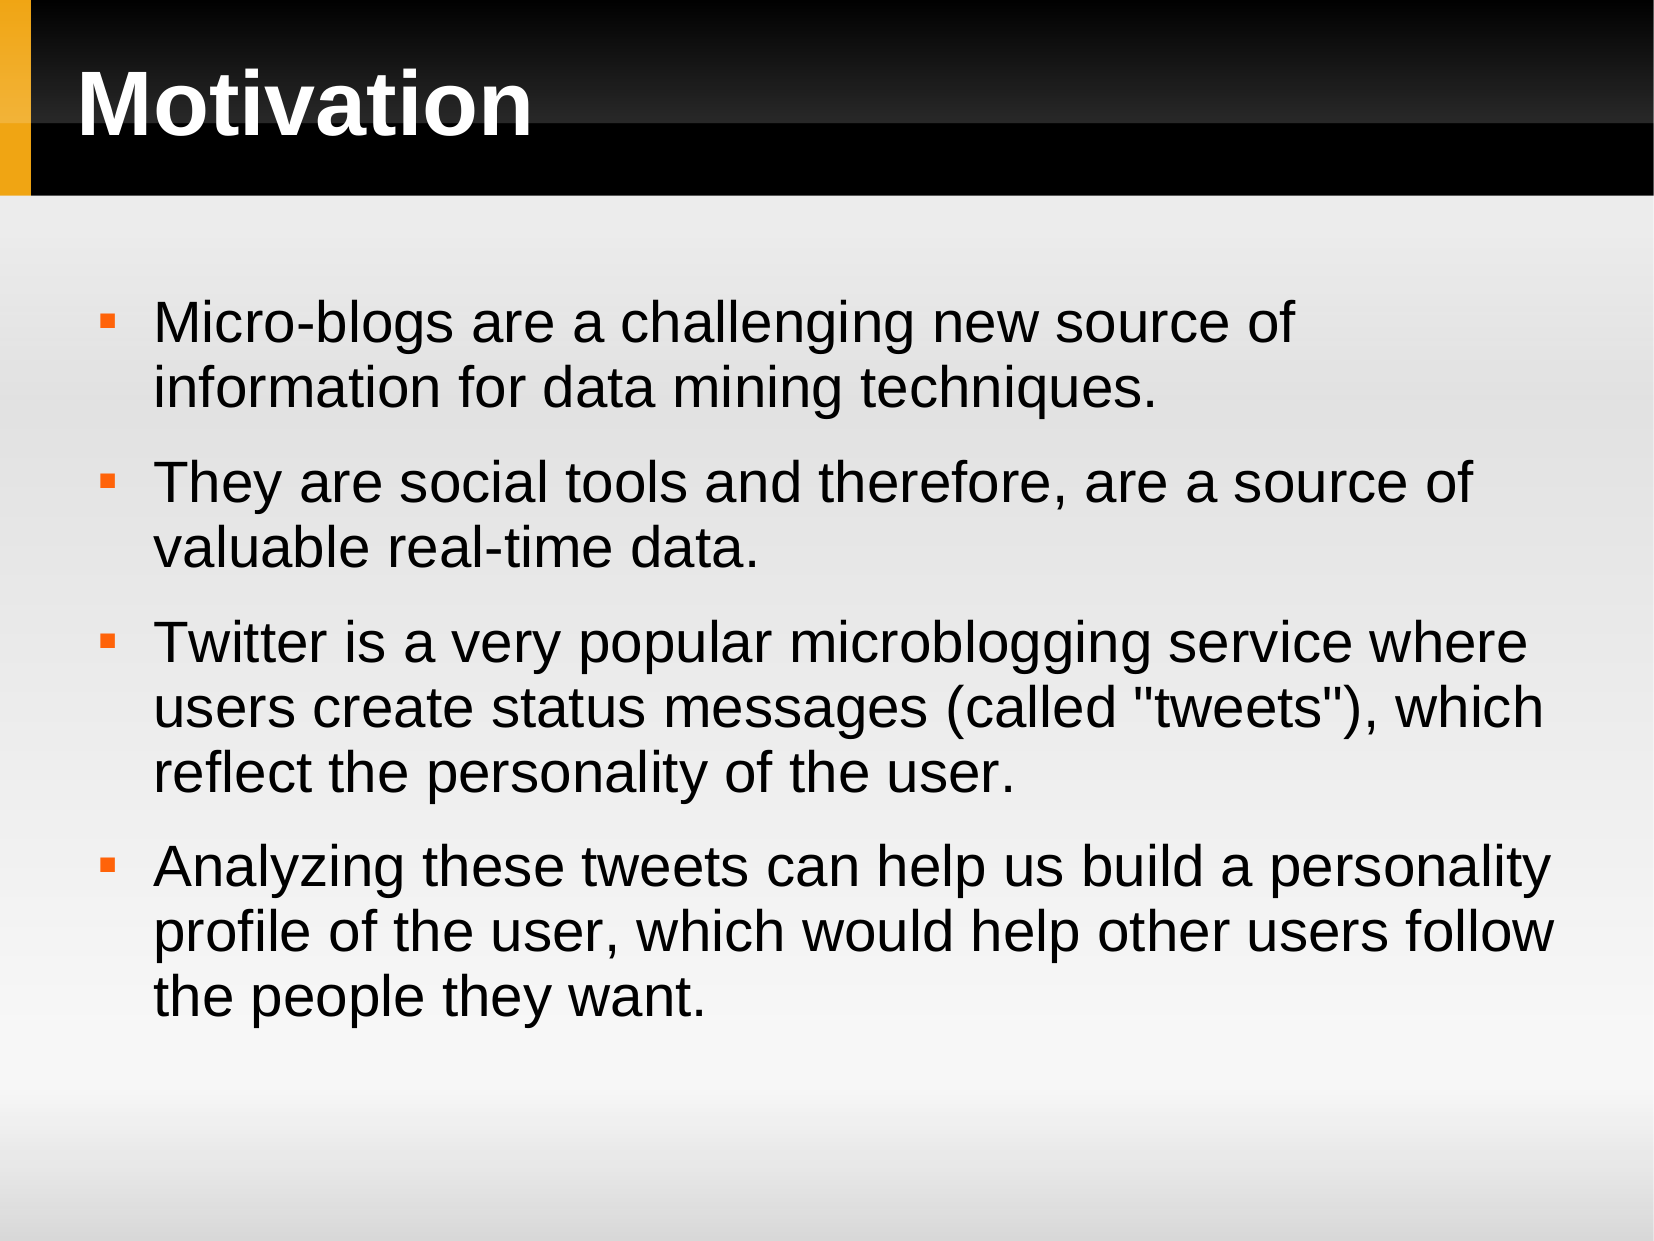

# Motivation
Micro-blogs are a challenging new source of information for data mining techniques.
They are social tools and therefore, are a source of valuable real-time data.
Twitter is a very popular microblogging service where users create status messages (called "tweets"), which reflect the personality of the user.
Analyzing these tweets can help us build a personality profile of the user, which would help other users follow the people they want.